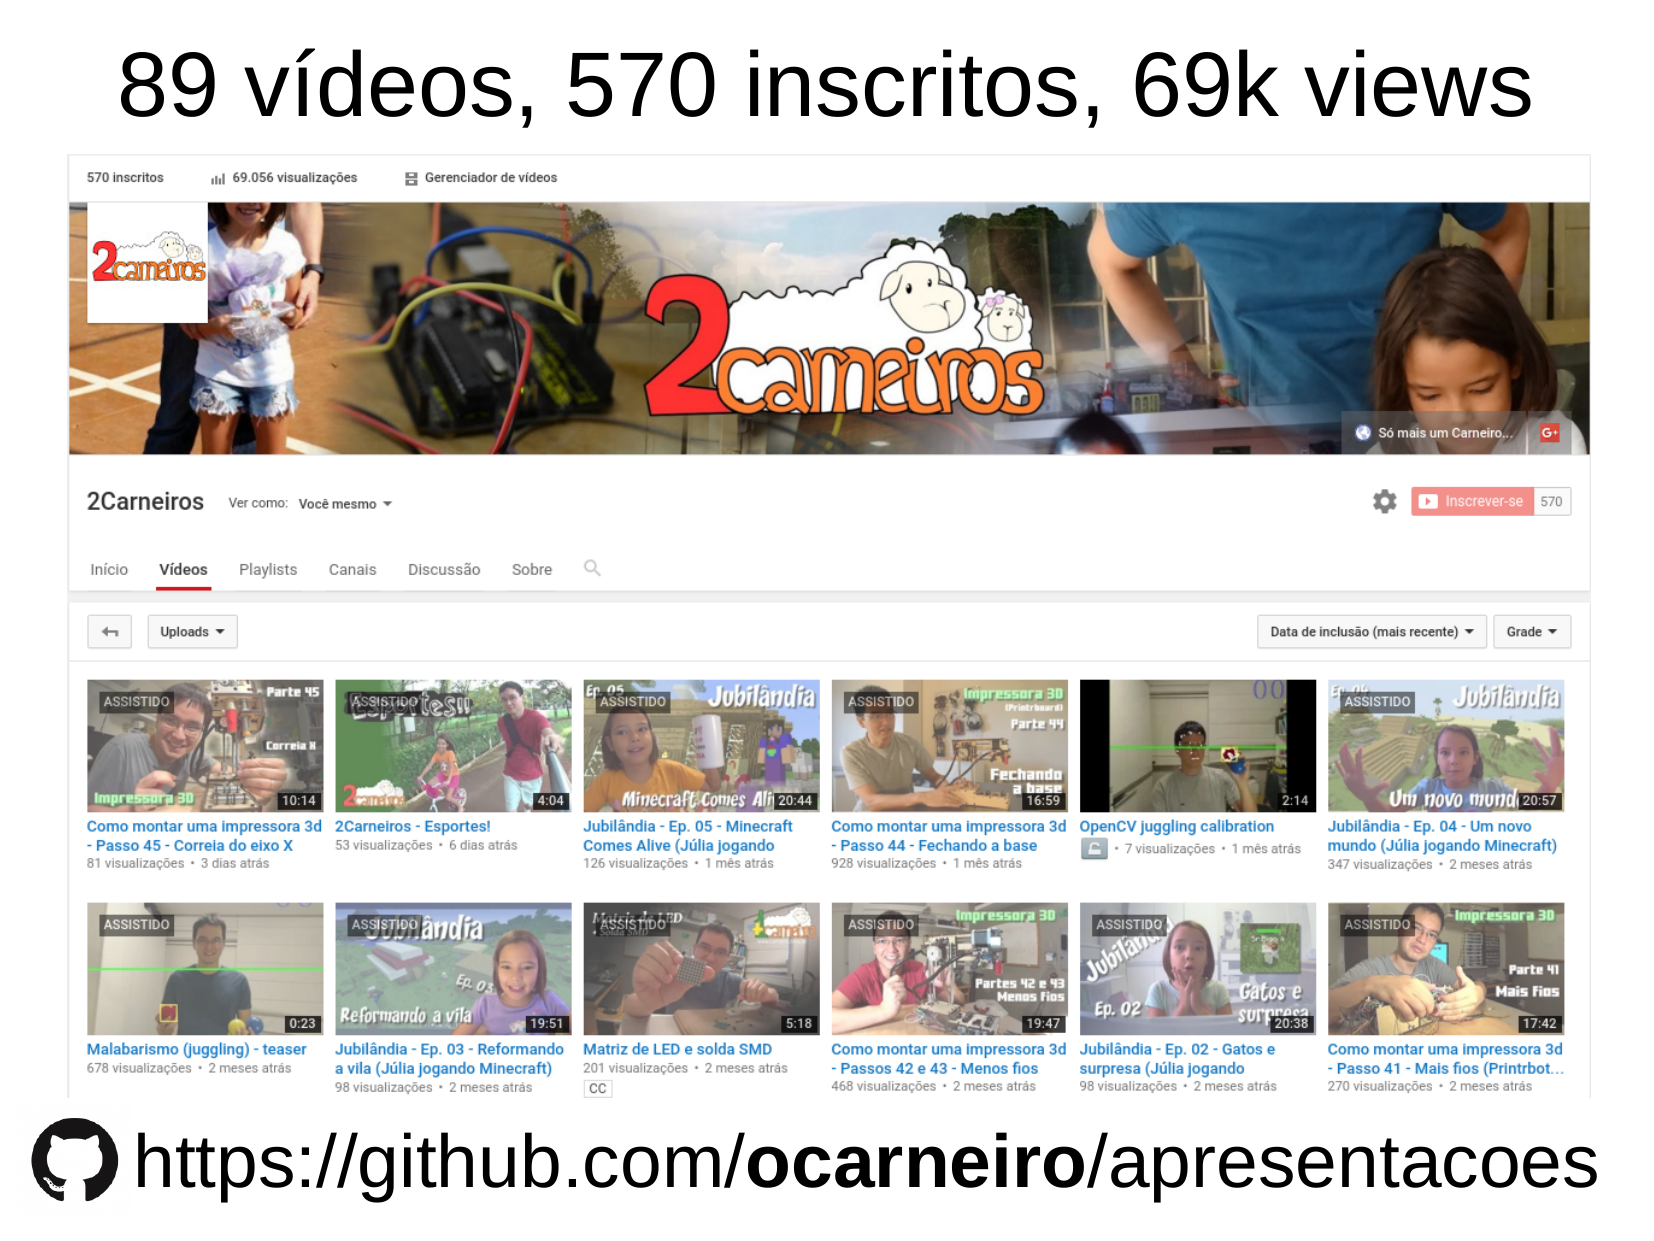

# 89 vídeos, 570 inscritos, 69k views
https://github.com/ocarneiro/apresentacoes